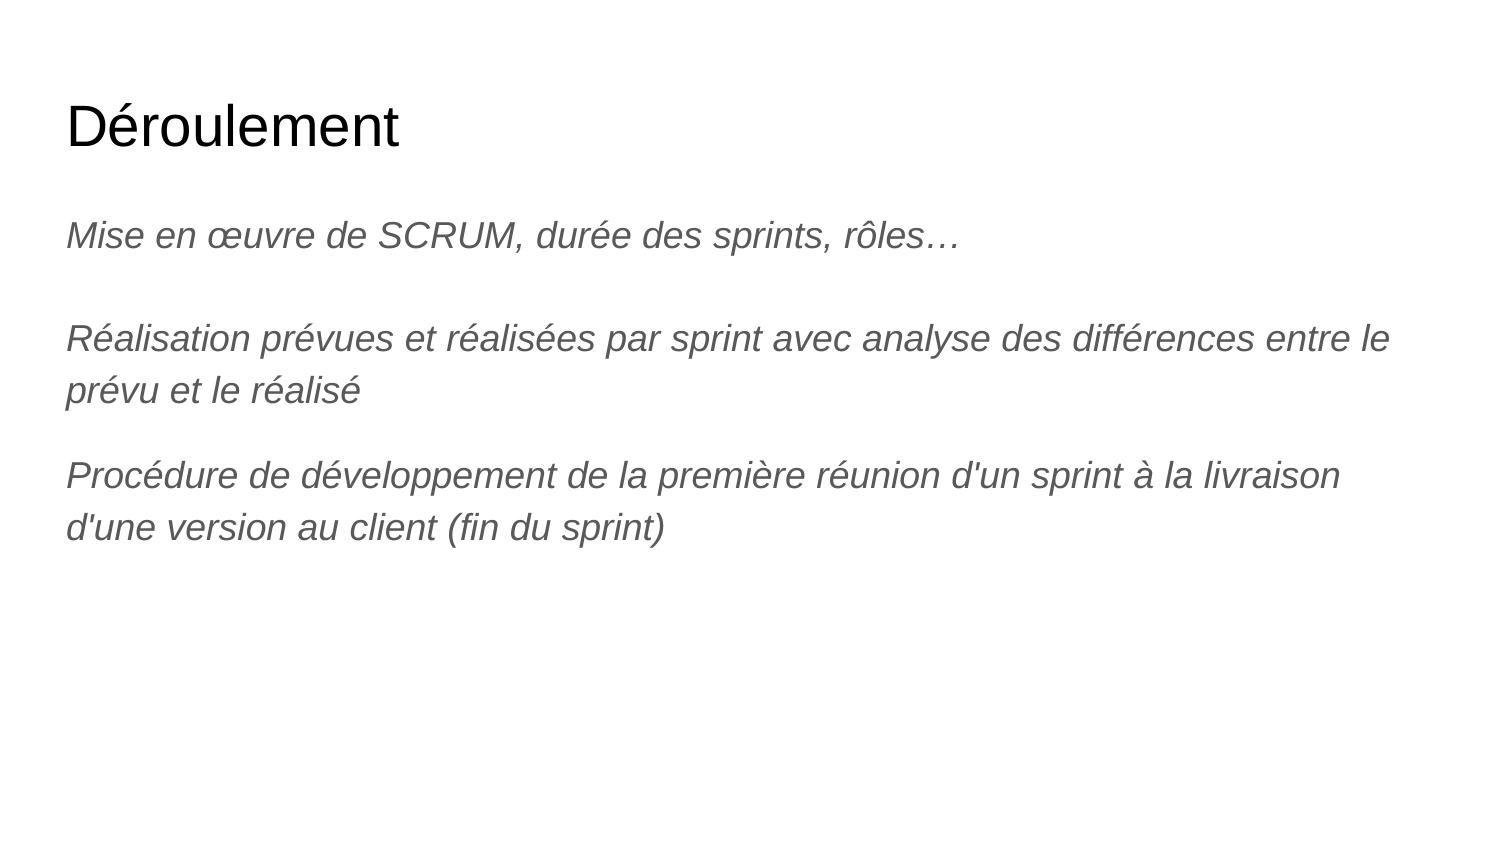

# Déroulement
Mise en œuvre de SCRUM, durée des sprints, rôles…
Réalisation prévues et réalisées par sprint avec analyse des différences entre le prévu et le réalisé
Procédure de développement de la première réunion d'un sprint à la livraison d'une version au client (fin du sprint)